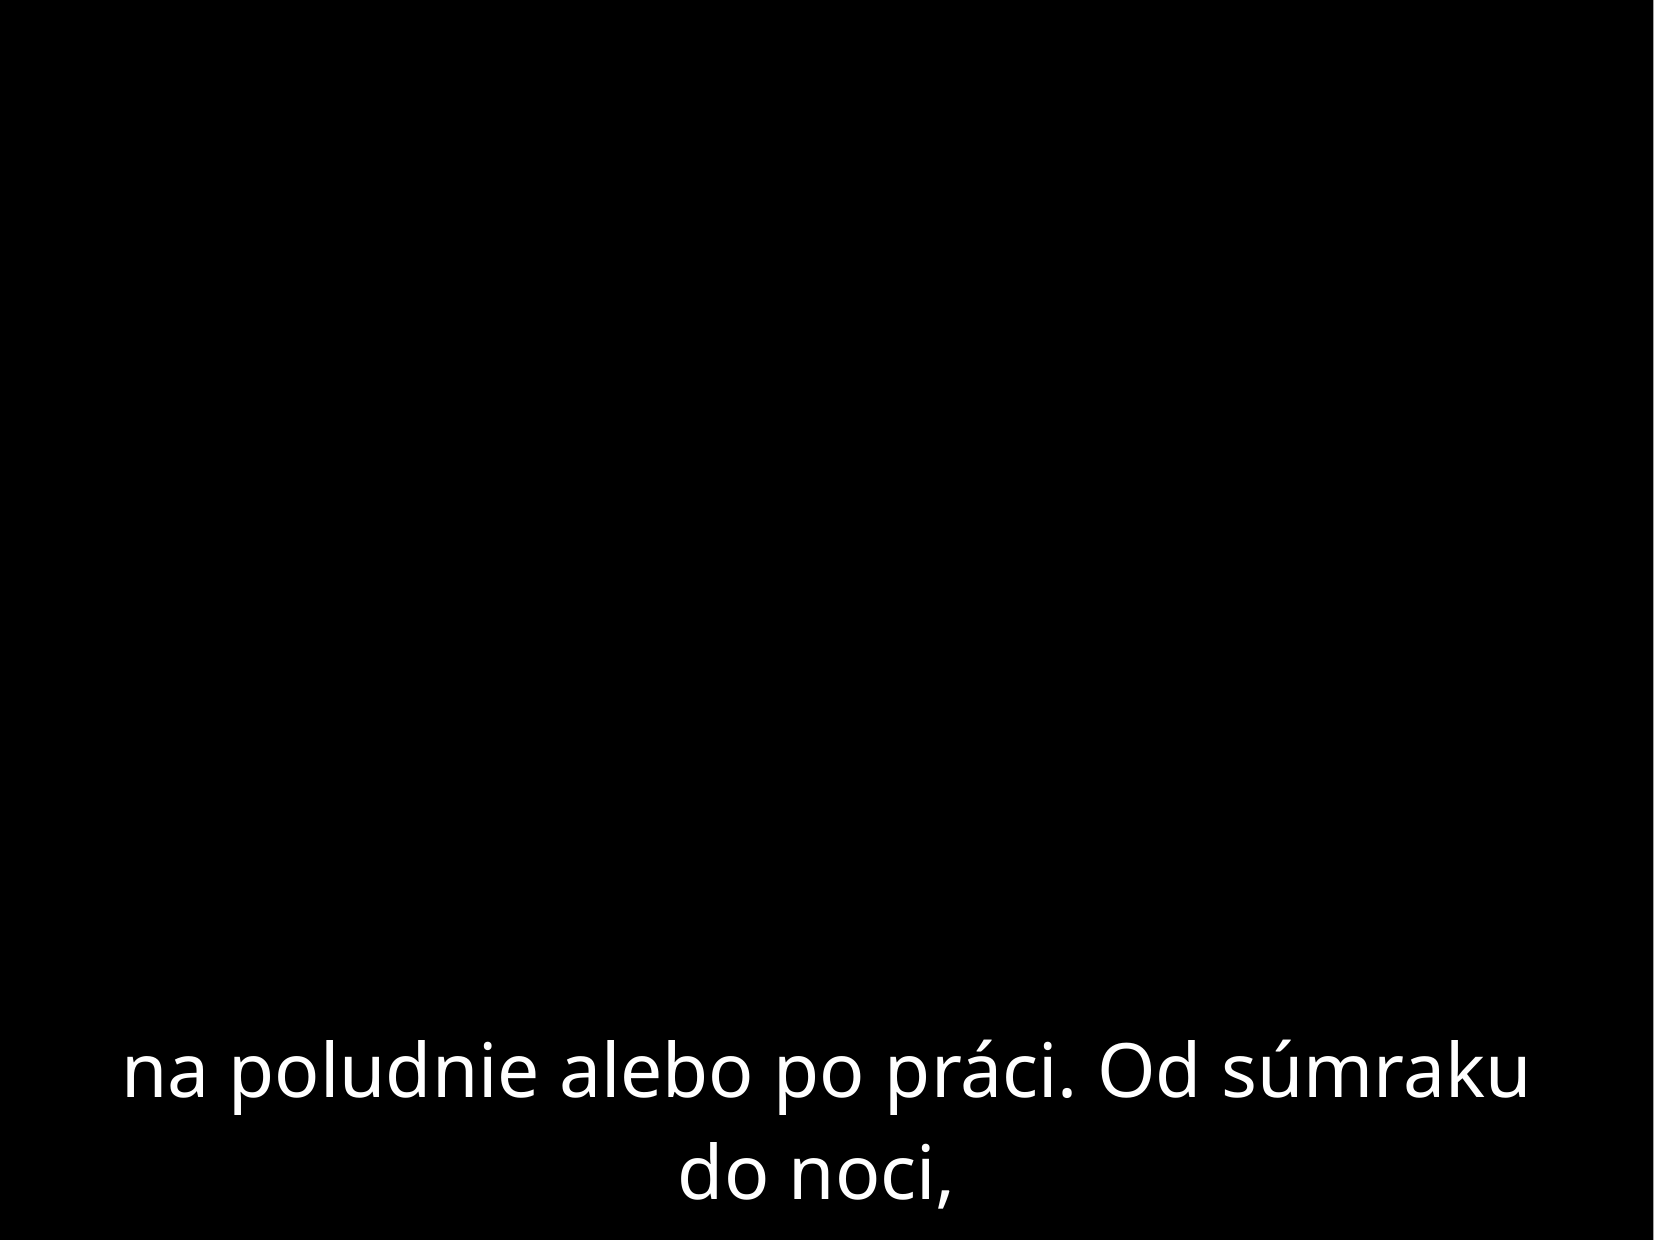

# na poludnie alebo po práci. Od súmraku do noci,